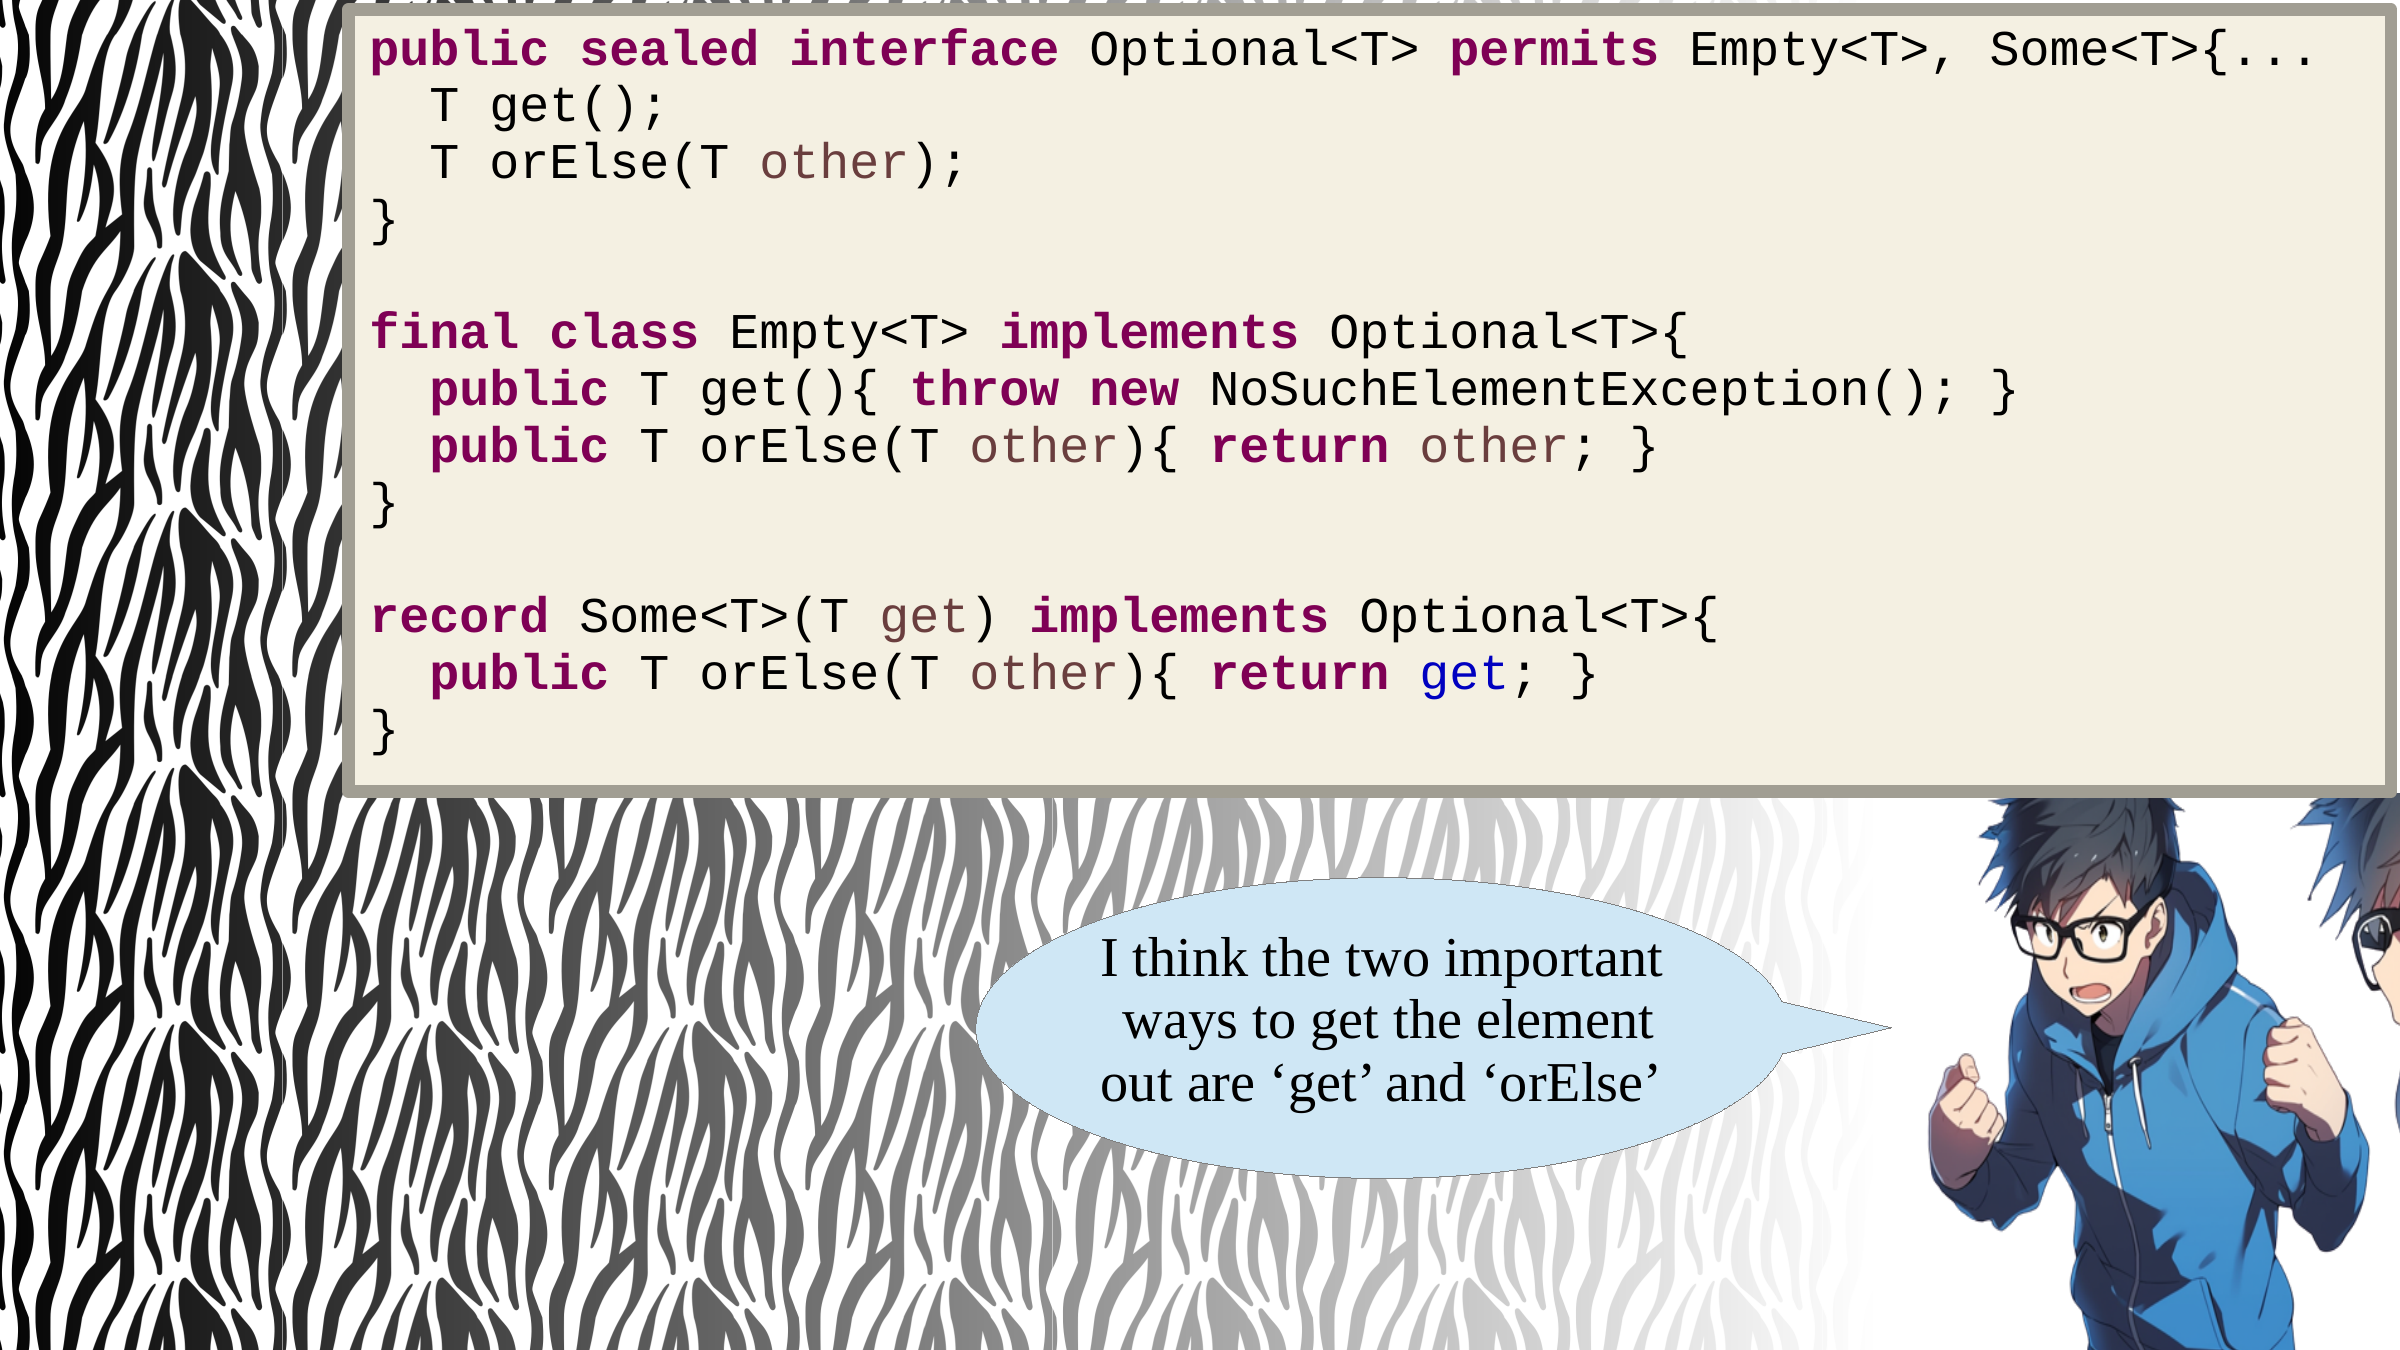

public sealed interface Optional<T> permits Empty<T>, Some<T>{...
 T get();
 T orElse(T other);
}
final class Empty<T> implements Optional<T>{
 public T get(){ throw new NoSuchElementException(); }
 public T orElse(T other){ return other; }
}
record Some<T>(T get) implements Optional<T>{
 public T orElse(T other){ return get; }
}
I think the two important
 ways to get the element
out are ‘get’ and ‘orElse’